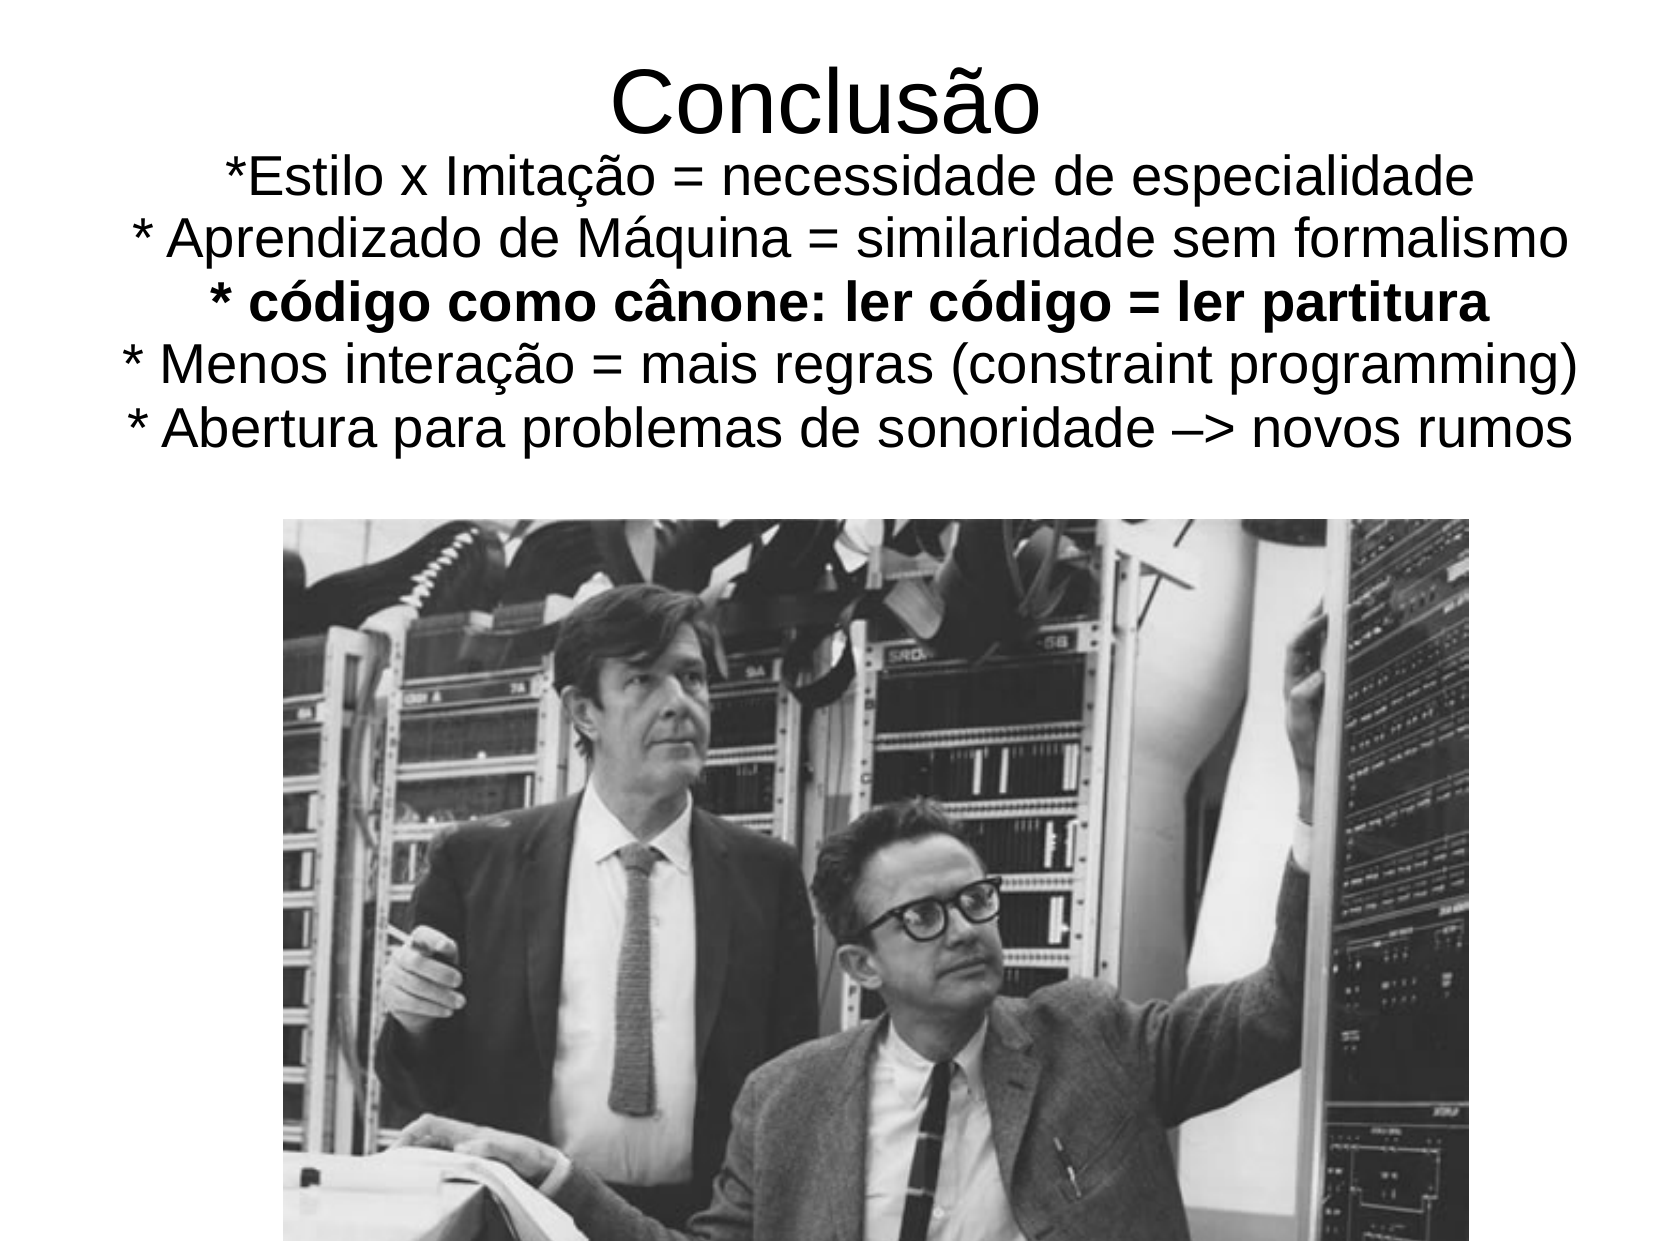

# Conclusão
*Estilo x Imitação = necessidade de especialidade
* Aprendizado de Máquina = similaridade sem formalismo
* código como cânone: ler código = ler partitura
* Menos interação = mais regras (constraint programming)
* Abertura para problemas de sonoridade –> novos rumos